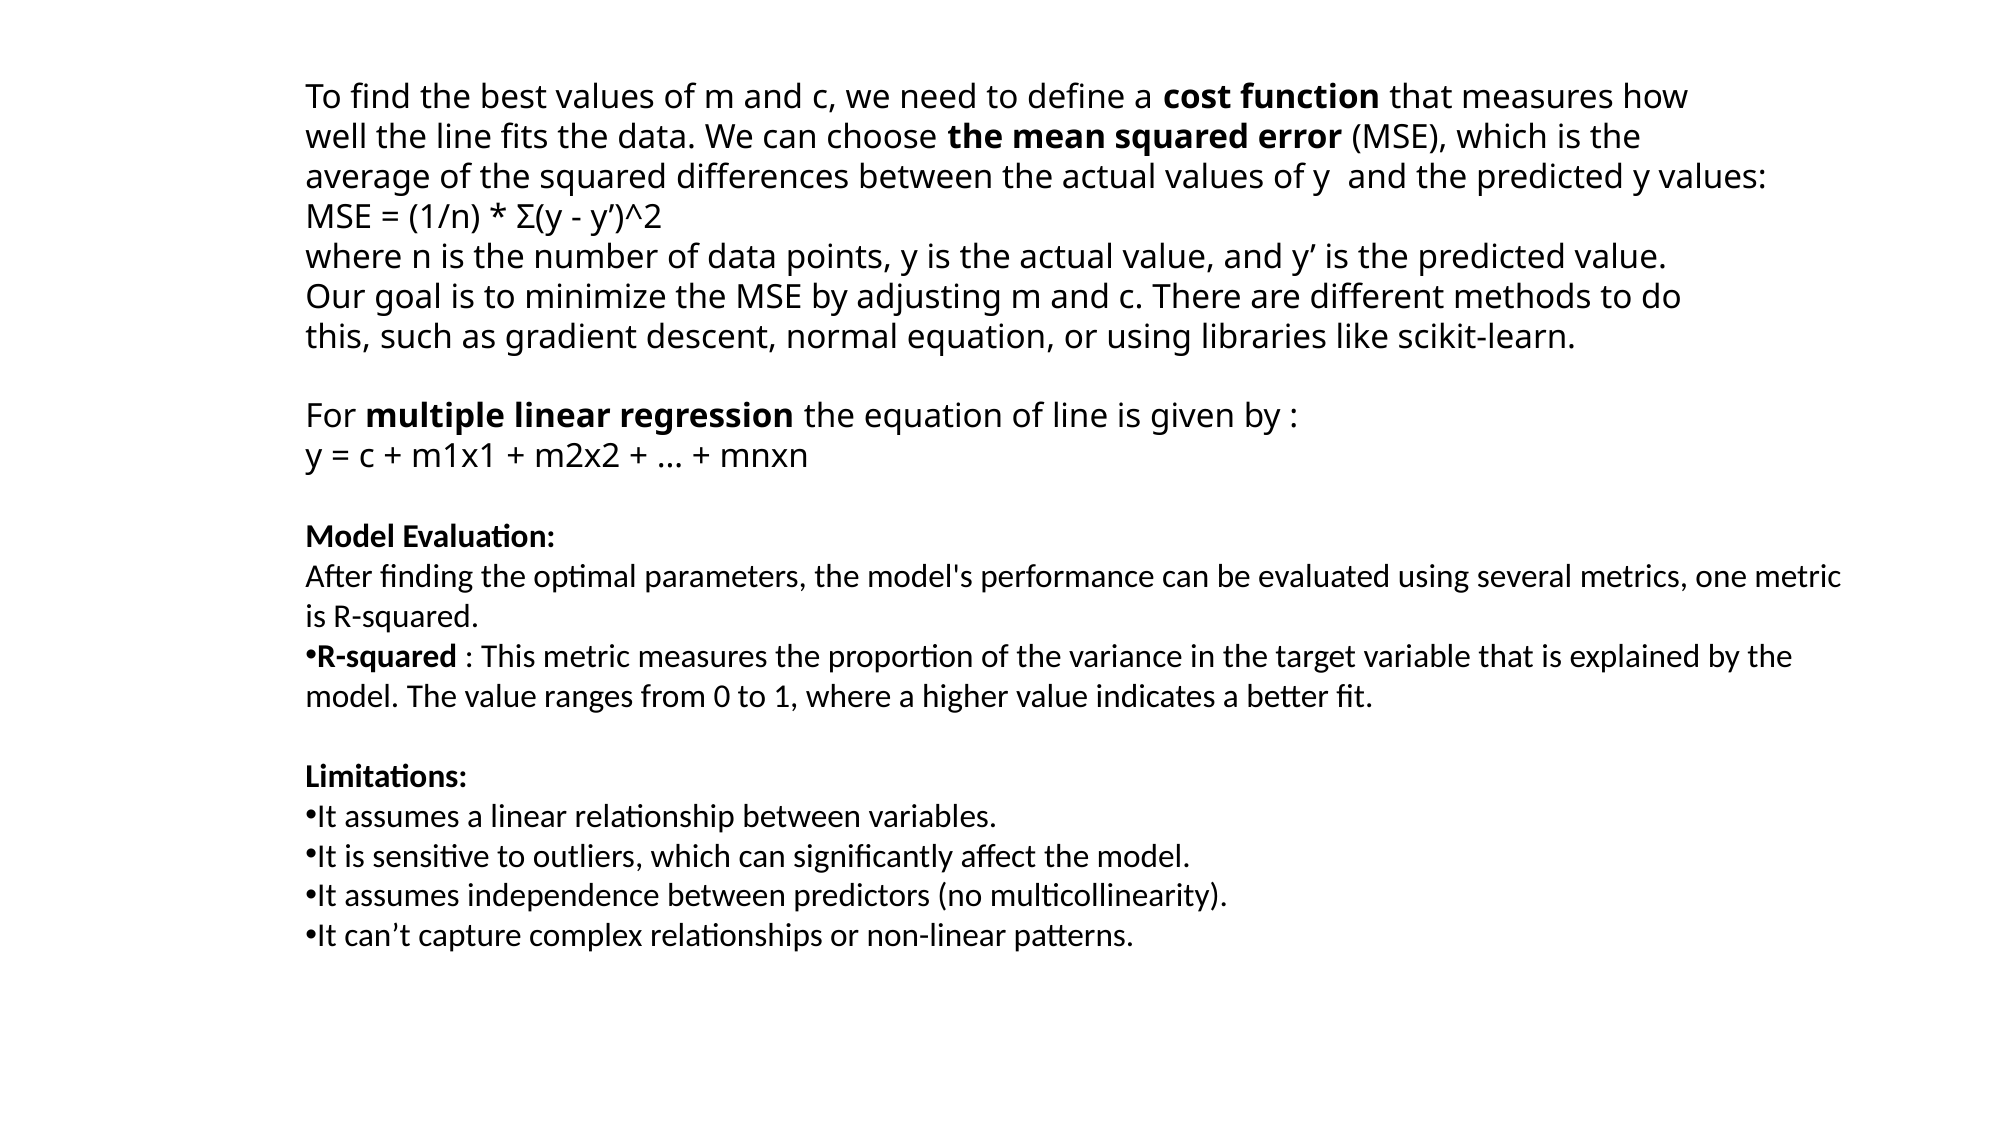

To find the best values of m and c, we need to define a cost function that measures how
well the line fits the data. We can choose the mean squared error (MSE), which is the
average of the squared differences between the actual values of y and the predicted y values:
MSE = (1/n) * Σ(y - y’)^2
where n is the number of data points, y is the actual value, and y’ is the predicted value.
Our goal is to minimize the MSE by adjusting m and c. There are different methods to do
this, such as gradient descent, normal equation, or using libraries like scikit-learn.
For multiple linear regression the equation of line is given by :
y = c + m1x1 + m2x2 + … + mnxn
Model Evaluation:
After finding the optimal parameters, the model's performance can be evaluated using several metrics, one metric is R-squared.
R-squared : This metric measures the proportion of the variance in the target variable that is explained by the model. The value ranges from 0 to 1, where a higher value indicates a better fit.
Limitations:
It assumes a linear relationship between variables.
It is sensitive to outliers, which can significantly affect the model.
It assumes independence between predictors (no multicollinearity).
It can’t capture complex relationships or non-linear patterns.